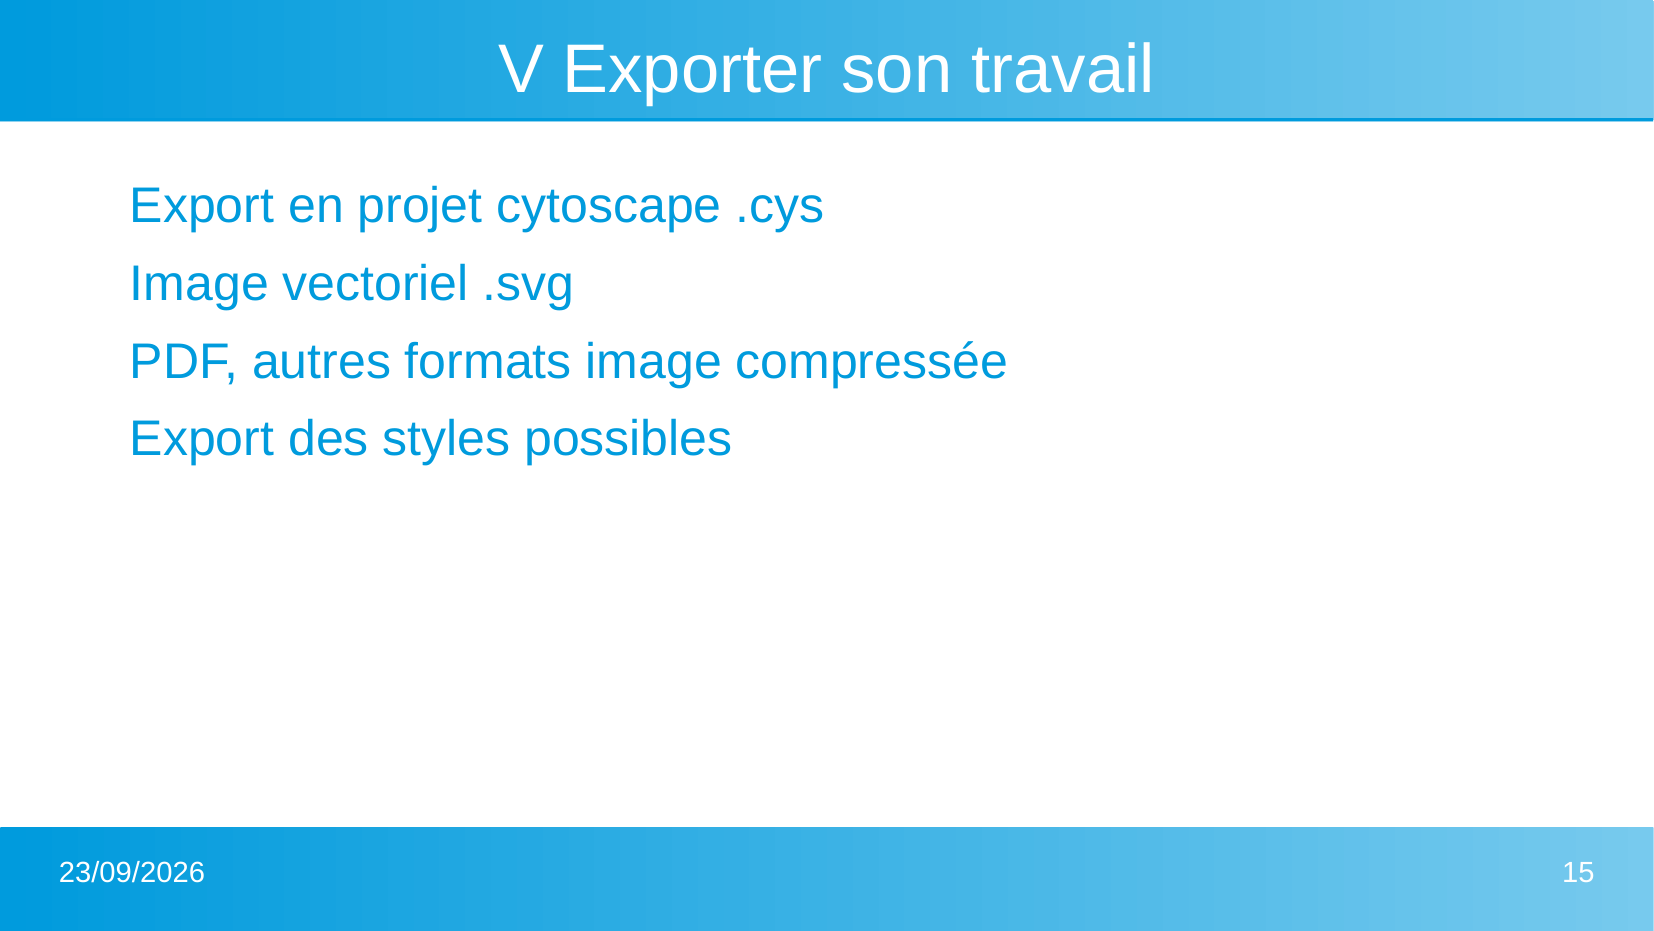

# V Exporter son travail
Export en projet cytoscape .cys
Image vectoriel .svg
PDF, autres formats image compressée
Export des styles possibles
15